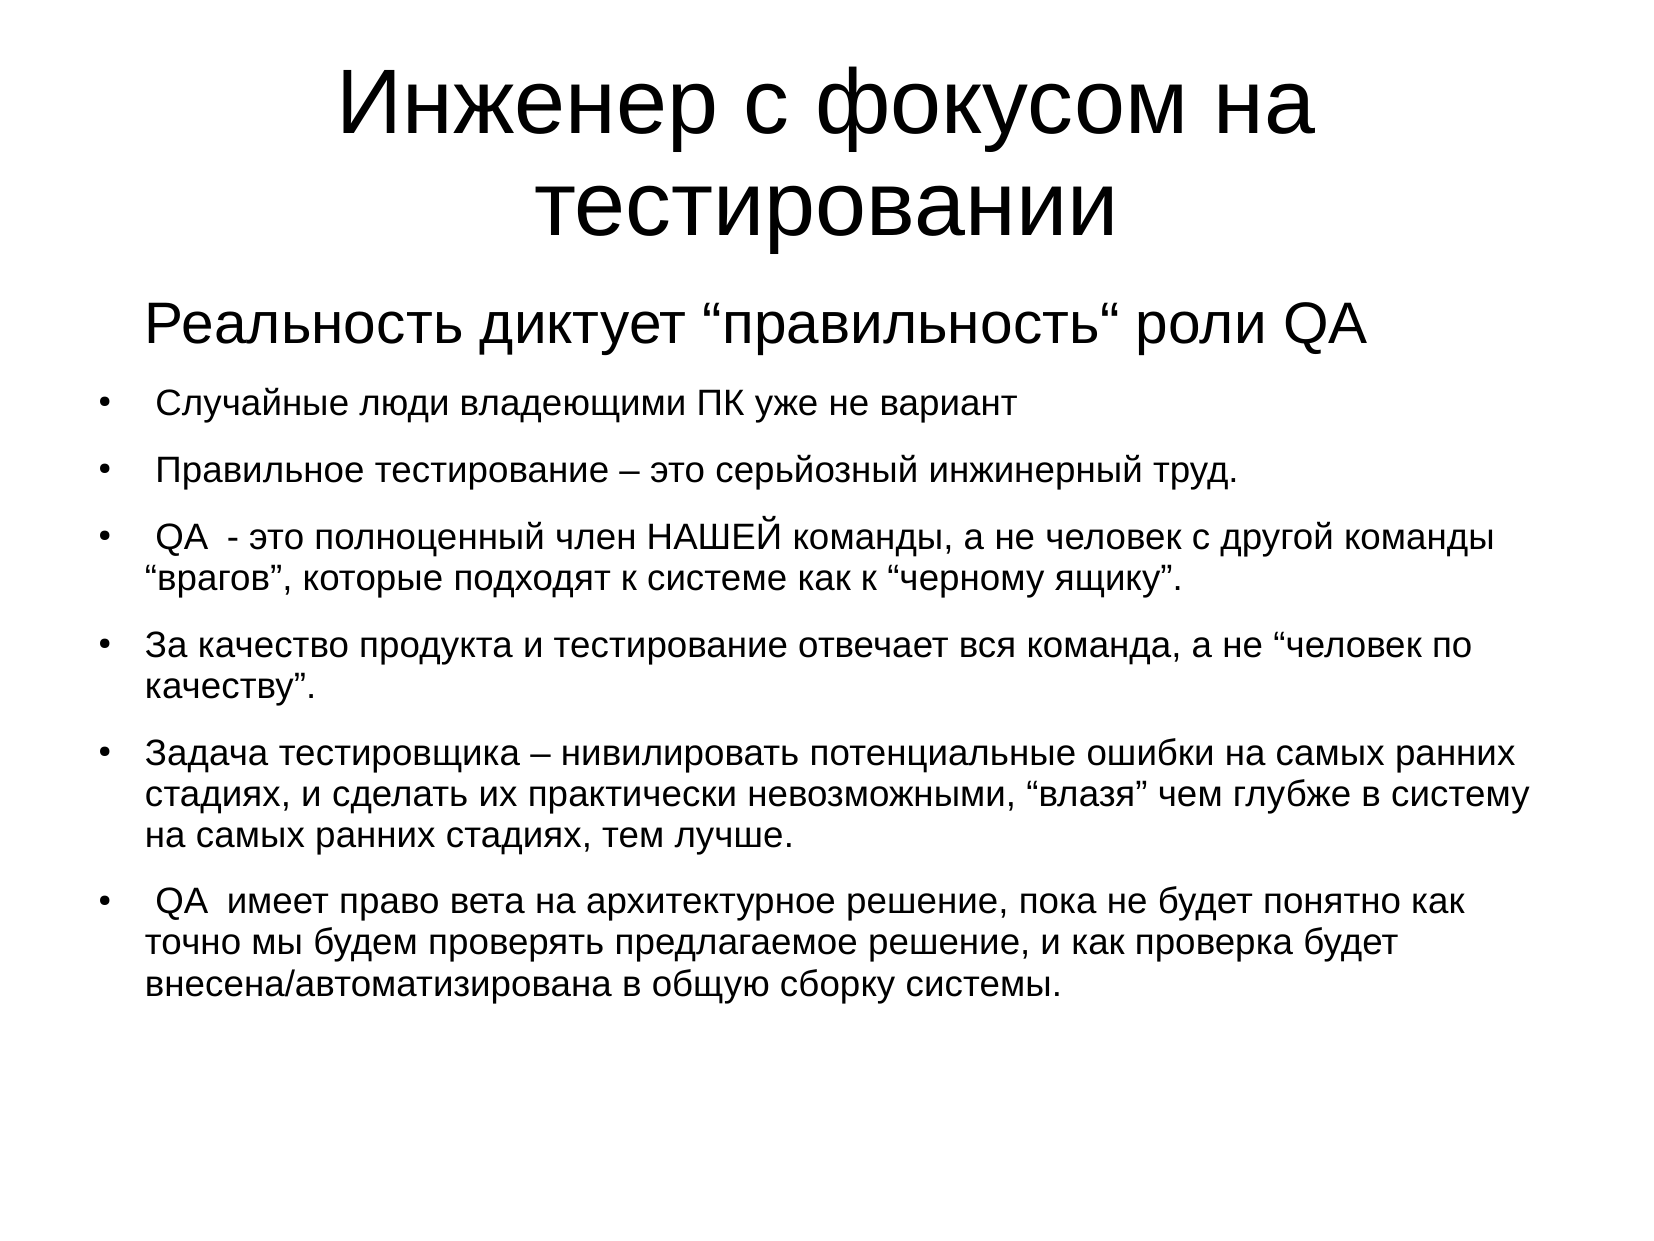

# Инженер с фокусом на тестировании
Реальность диктует “правильность“ роли QA
 Случайные люди владеющими ПК уже не вариант
 Правильное тестирование – это серьйозный инжинерный труд.
 QA - это полноценный член НАШЕЙ команды, а не человек с другой команды “врагов”, которые подходят к системе как к “черному ящику”.
За качество продукта и тестирование отвечает вся команда, а не “человек по качеству”.
Задача тестировщика – нивилировать потенциальные ошибки на самых ранних стадиях, и сделать их практически невозможными, “влазя” чем глубже в систему на самых ранних стадиях, тем лучше.
 QA имеет право вета на архитектурное решение, пока не будет понятно как точно мы будем проверять предлагаемое решение, и как проверка будет внесена/автоматизирована в общую сборку системы.